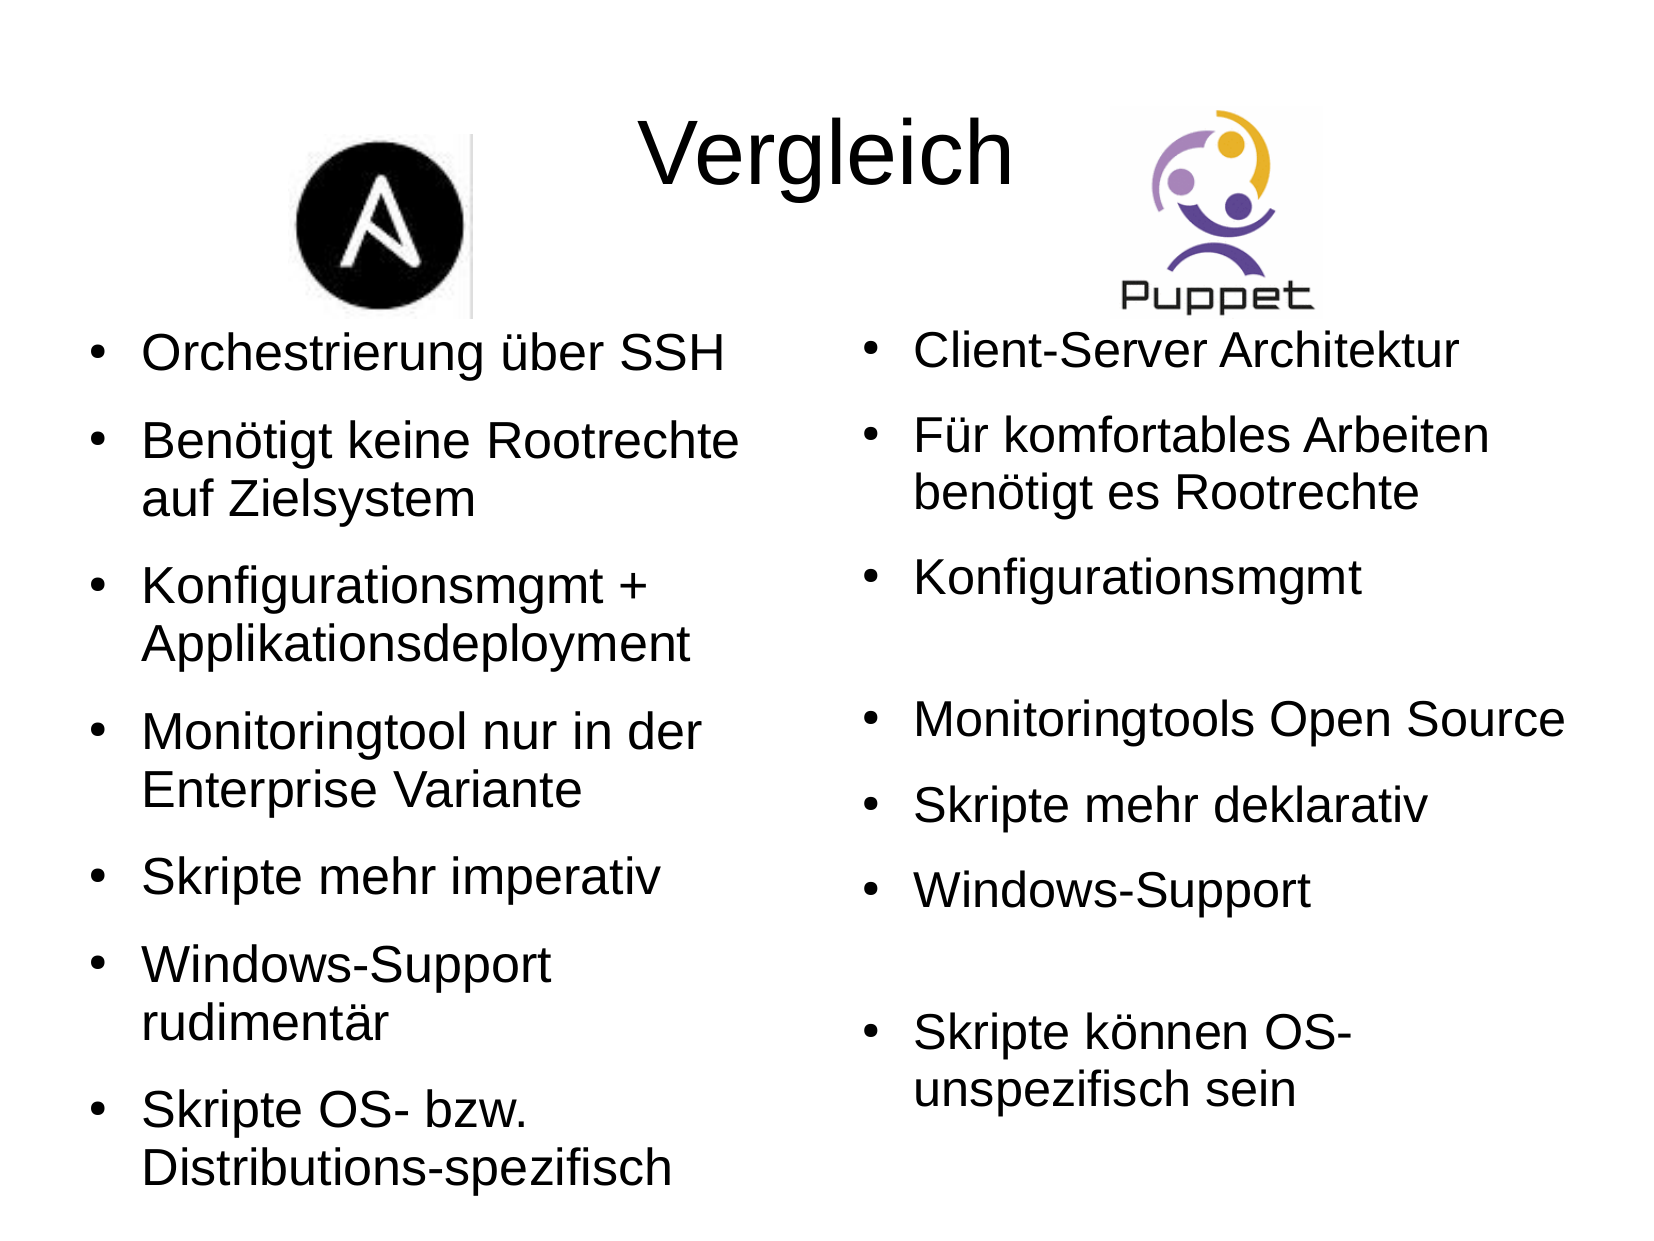

# Vergleich
Orchestrierung über SSH
Benötigt keine Rootrechte auf Zielsystem
Konfigurationsmgmt + Applikationsdeployment
Monitoringtool nur in der Enterprise Variante
Skripte mehr imperativ
Windows-Support rudimentär
Skripte OS- bzw. Distributions-spezifisch
Client-Server Architektur
Für komfortables Arbeiten benötigt es Rootrechte
Konfigurationsmgmt
Monitoringtools Open Source
Skripte mehr deklarativ
Windows-Support
Skripte können OS-unspezifisch sein